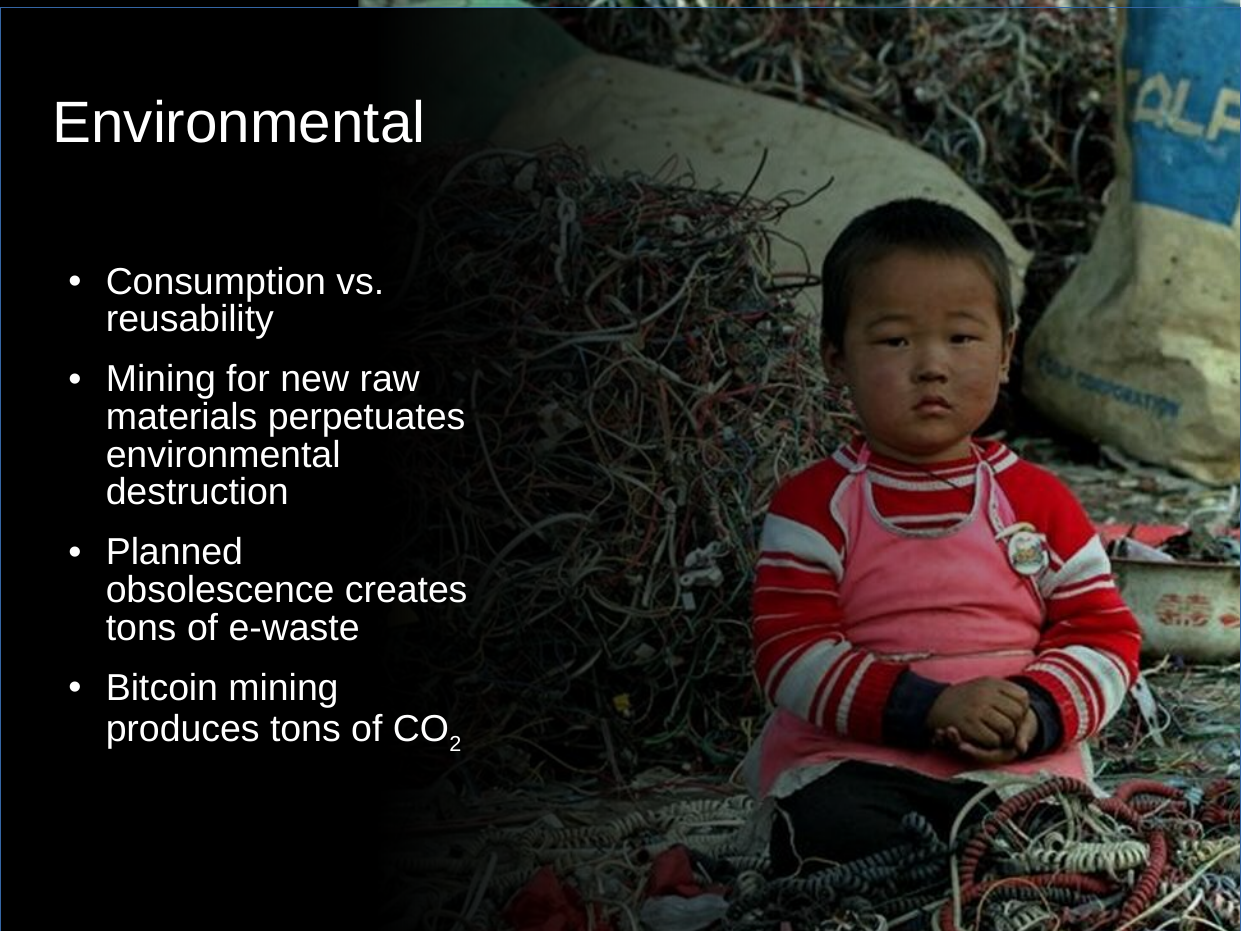

Environmental
Consumption vs. reusability
Mining for new raw materials perpetuates environmental destruction
Planned obsolescence creates tons of e-waste
Bitcoin mining produces tons of CO2